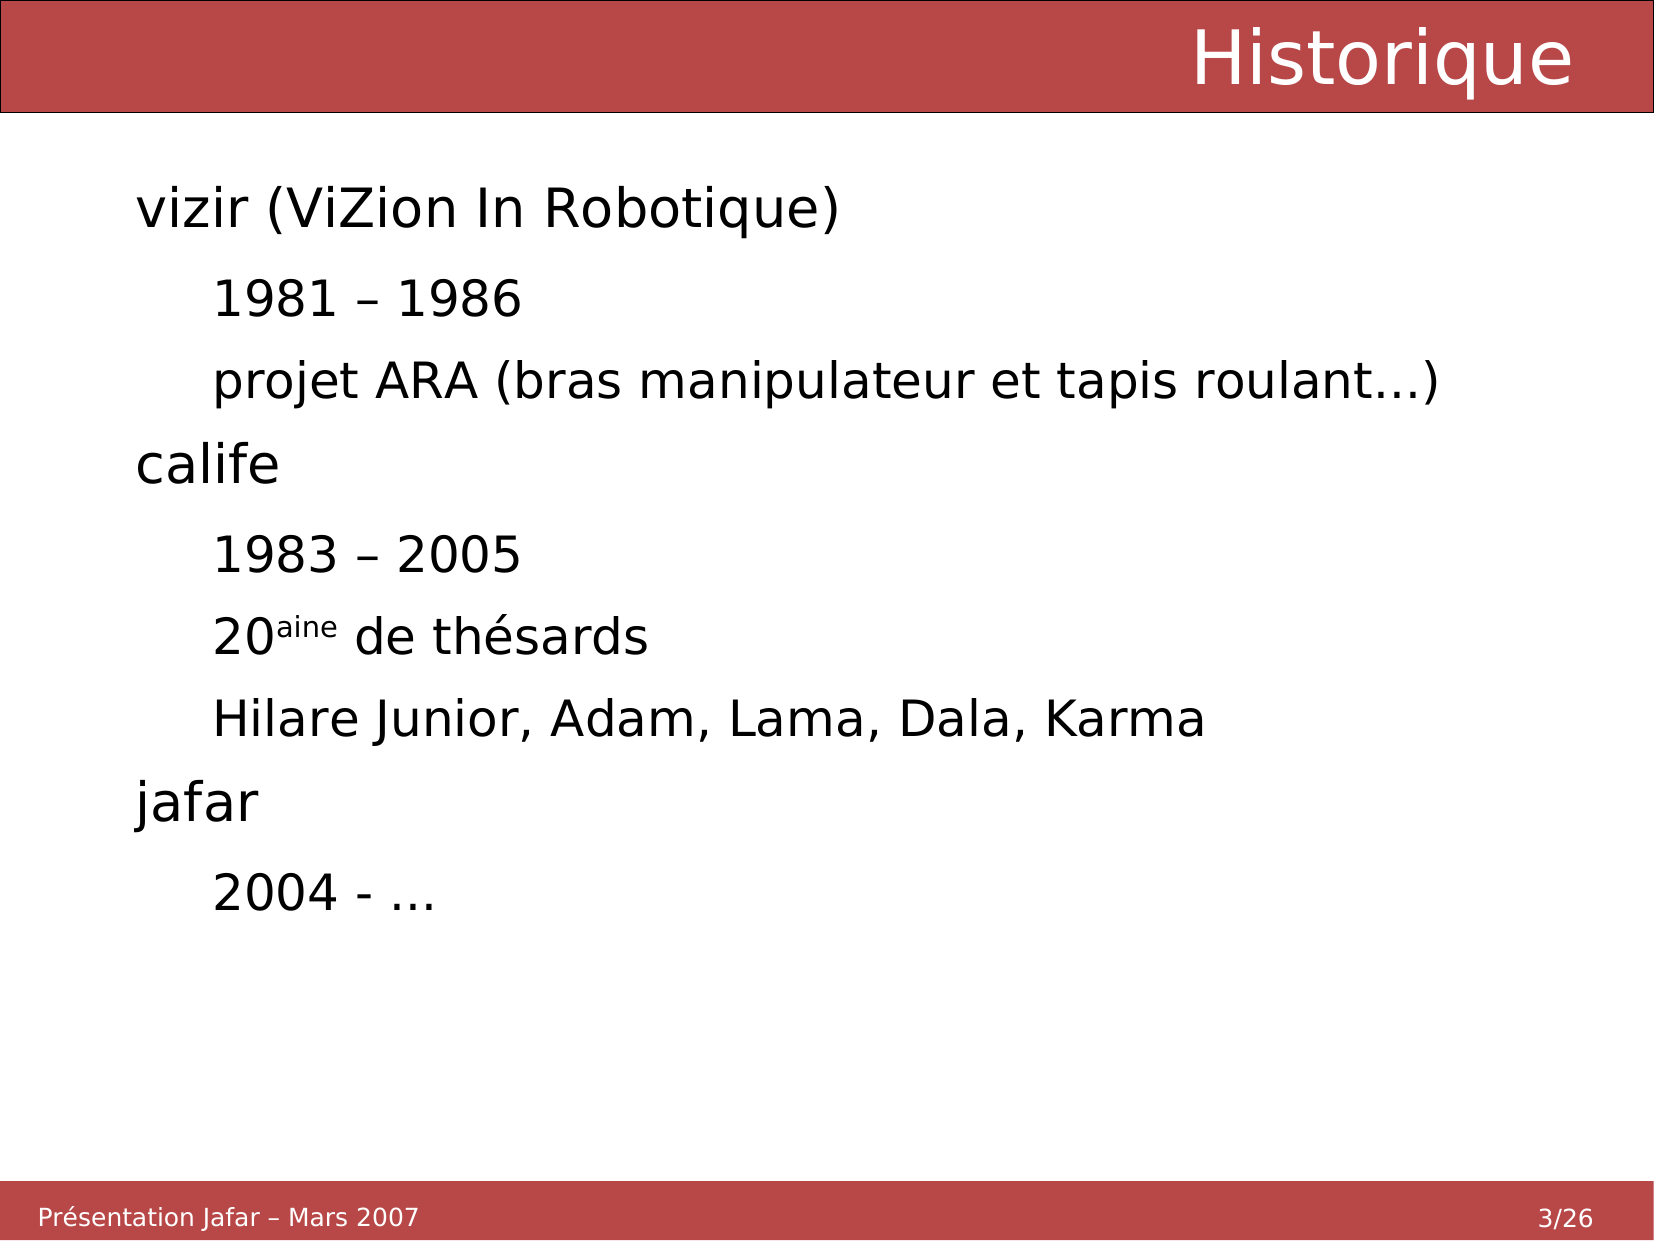

# Historique
vizir (ViZion In Robotique)
1981 – 1986
projet ARA (bras manipulateur et tapis roulant...)
calife
1983 – 2005
20aine de thésards
Hilare Junior, Adam, Lama, Dala, Karma
jafar
2004 - ...